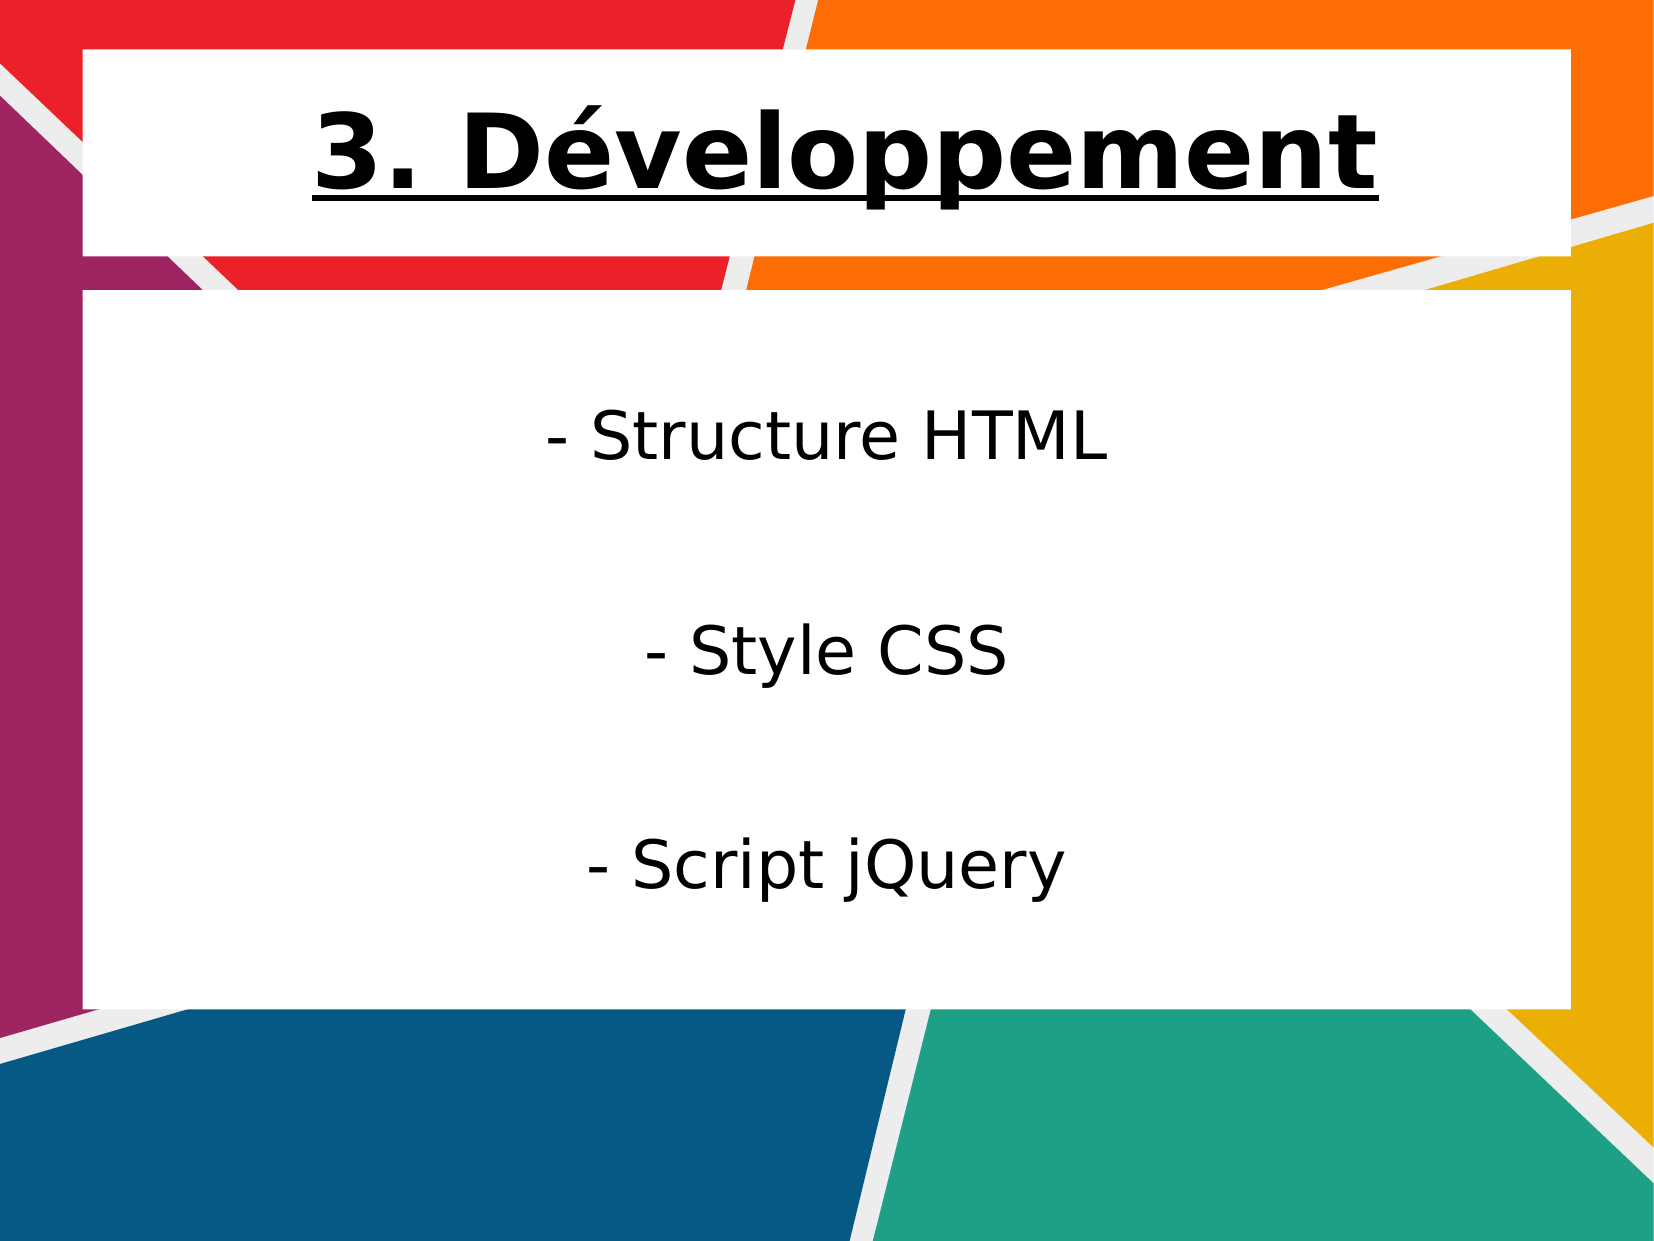

# 3. Développement
- Structure HTML
- Style CSS
- Script jQuery